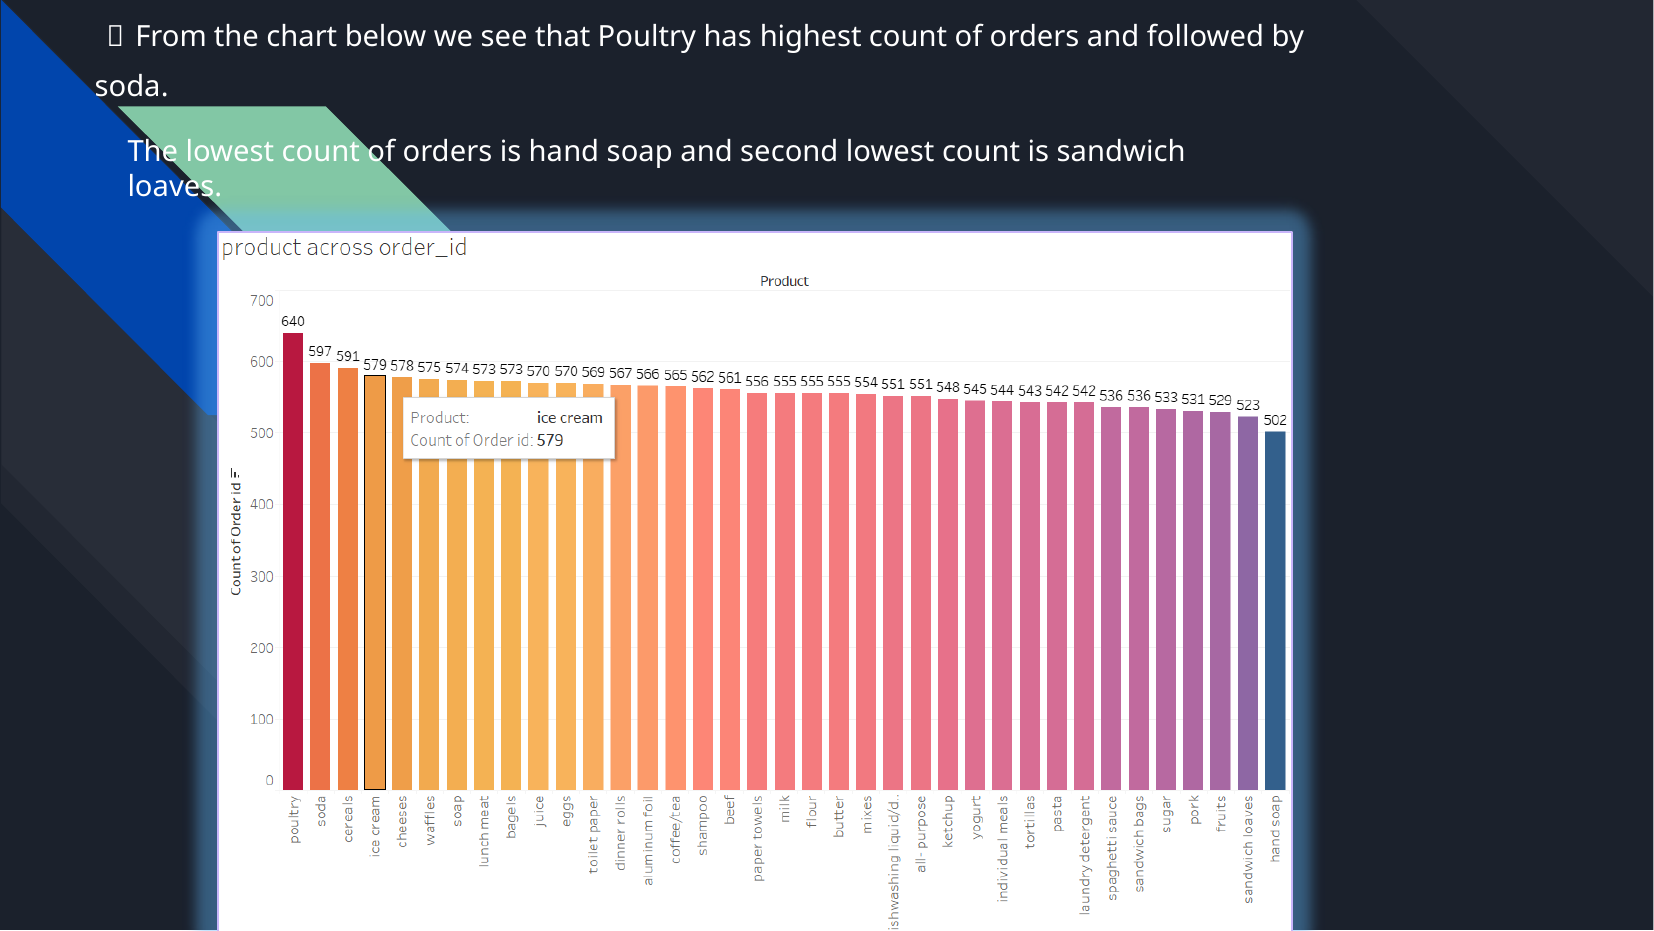

#  From the chart below we see that Poultry has highest count of orders and followed by soda.
The lowest count of orders is hand soap and second lowest count is sandwich loaves.